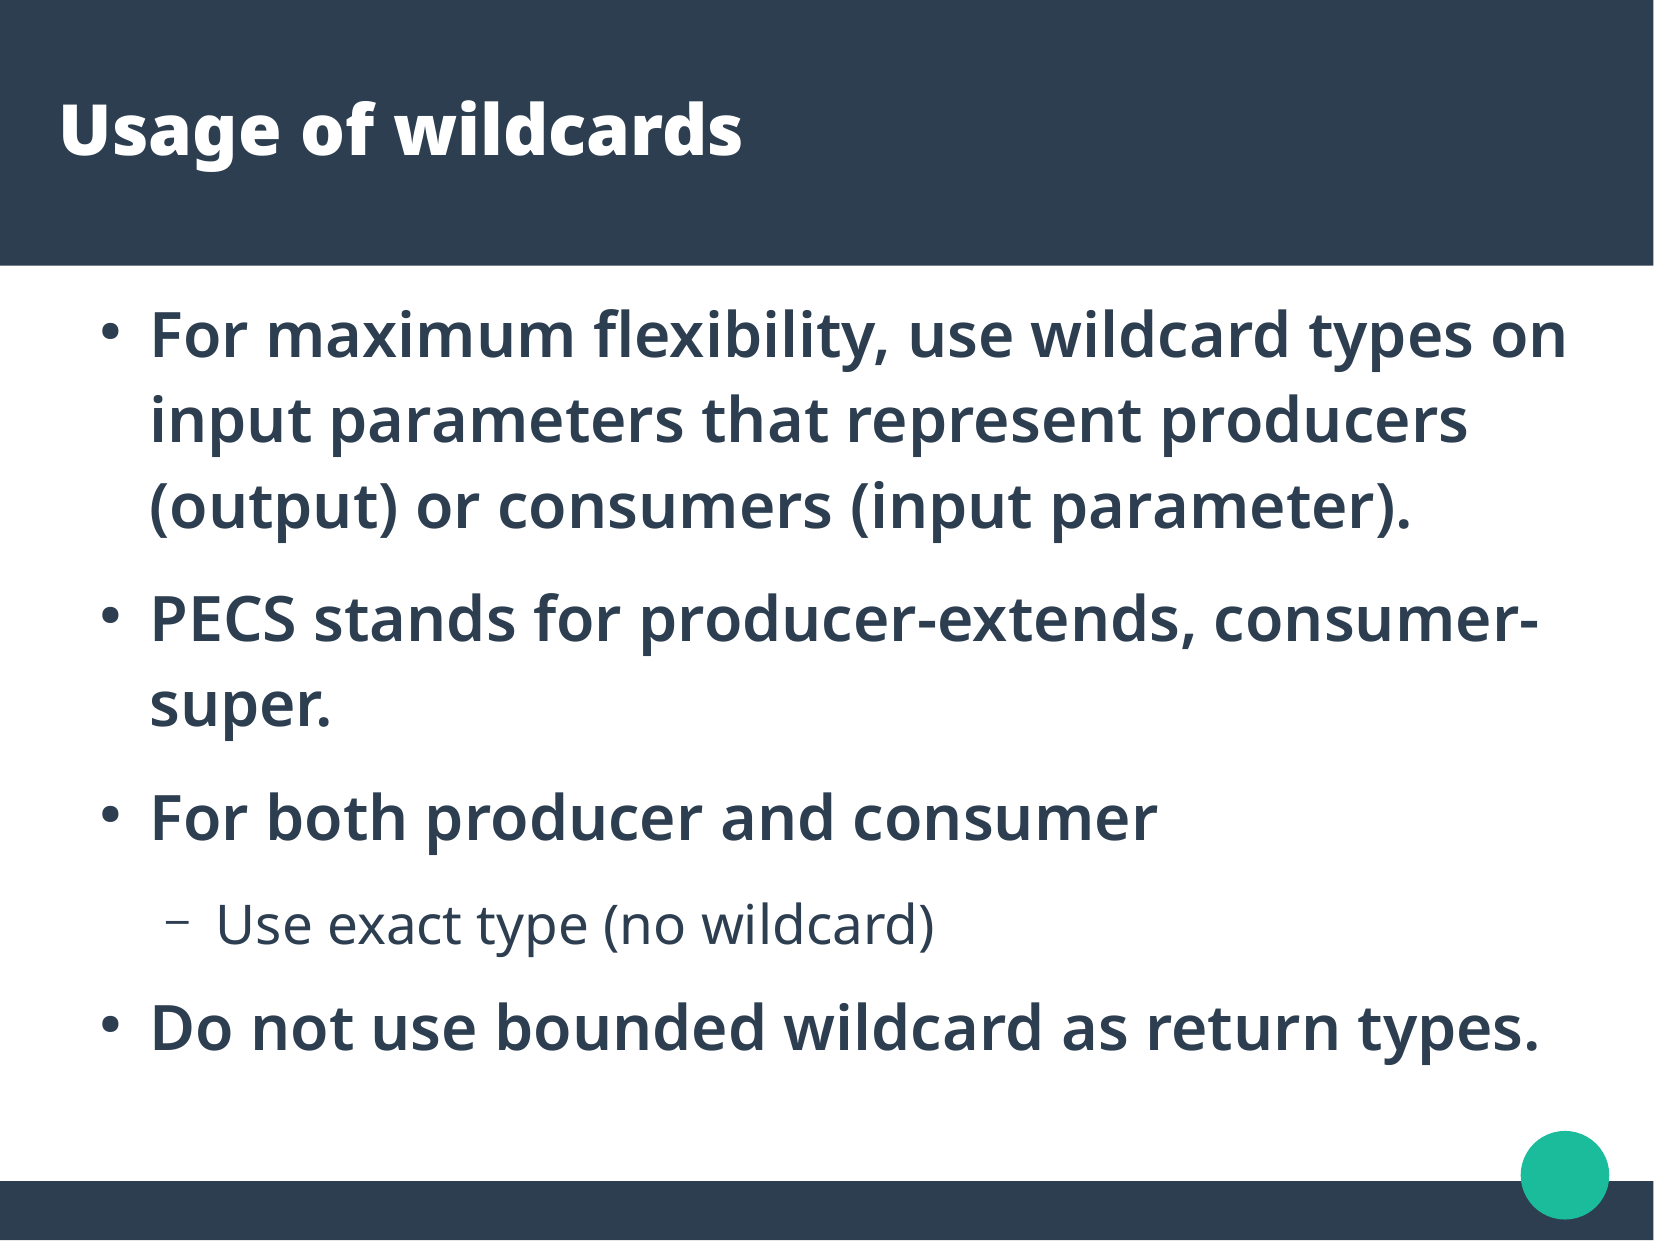

# Usage of wildcards
For maximum flexibility, use wildcard types on input parameters that represent producers (output) or consumers (input parameter).
PECS stands for producer-extends, consumer-super.
For both producer and consumer
Use exact type (no wildcard)
Do not use bounded wildcard as return types.